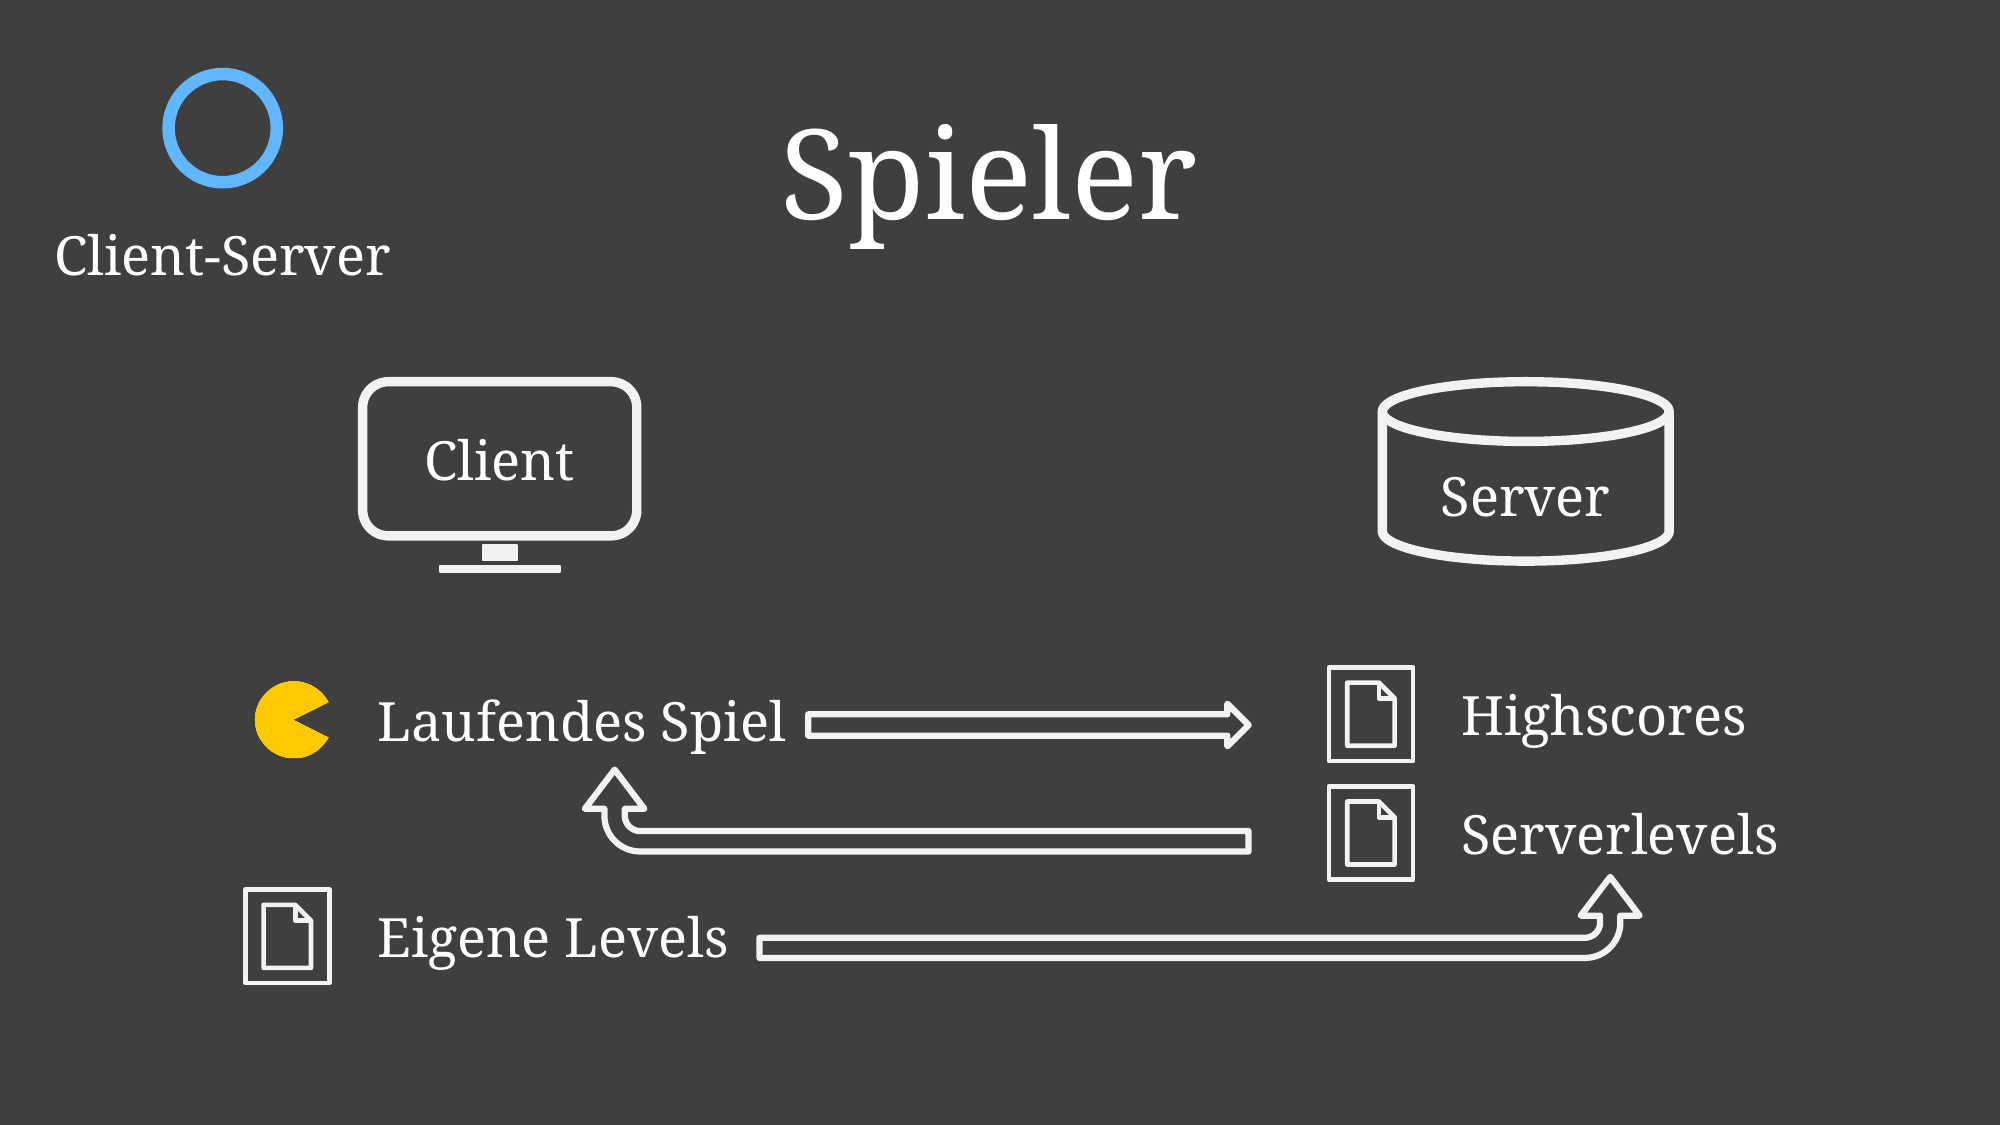

Client-Server
# Spieler
Client
Server
Highscores
Laufendes Spiel
Serverlevels
Eigene Levels